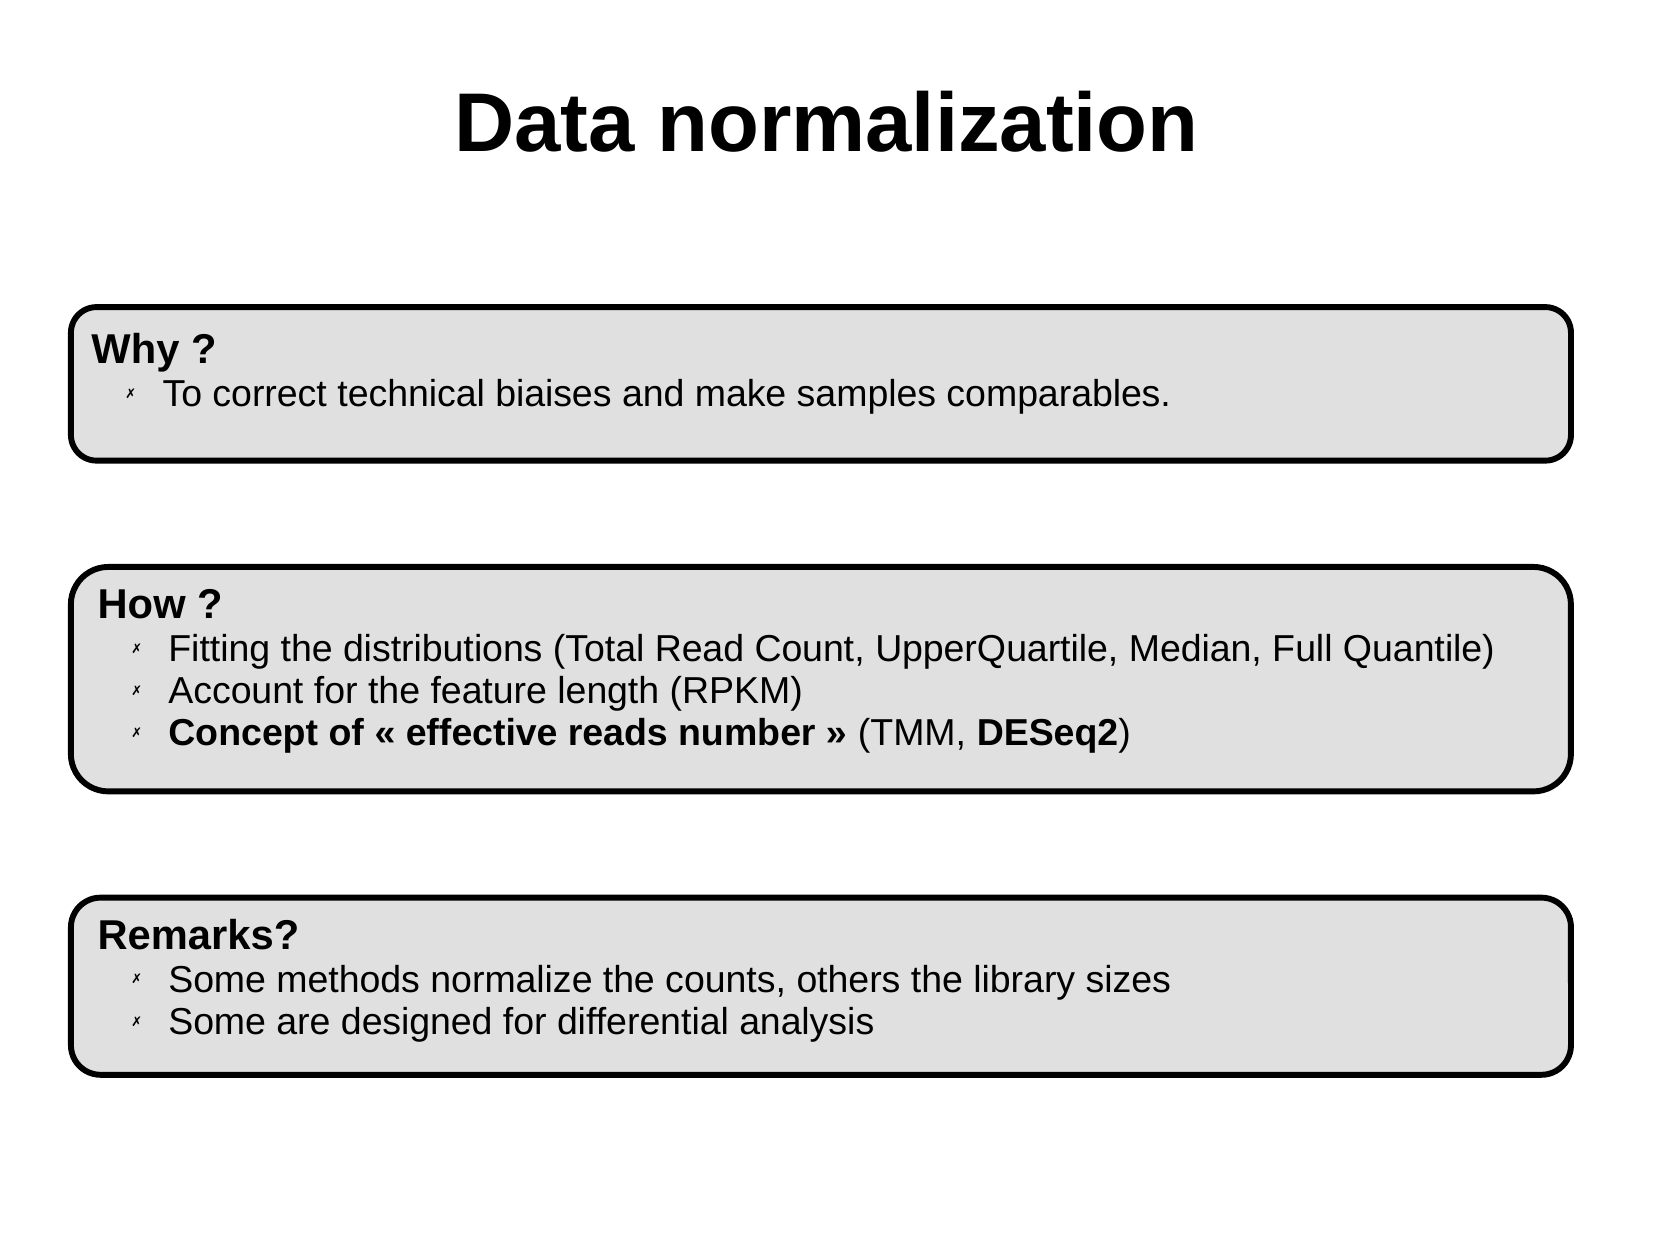

Data normalization
Why ?
To correct technical biaises and make samples comparables.
How ?
Fitting the distributions (Total Read Count, UpperQuartile, Median, Full Quantile)
Account for the feature length (RPKM)
Concept of « effective reads number » (TMM, DESeq2)
Remarks?
Some methods normalize the counts, others the library sizes
Some are designed for differential analysis